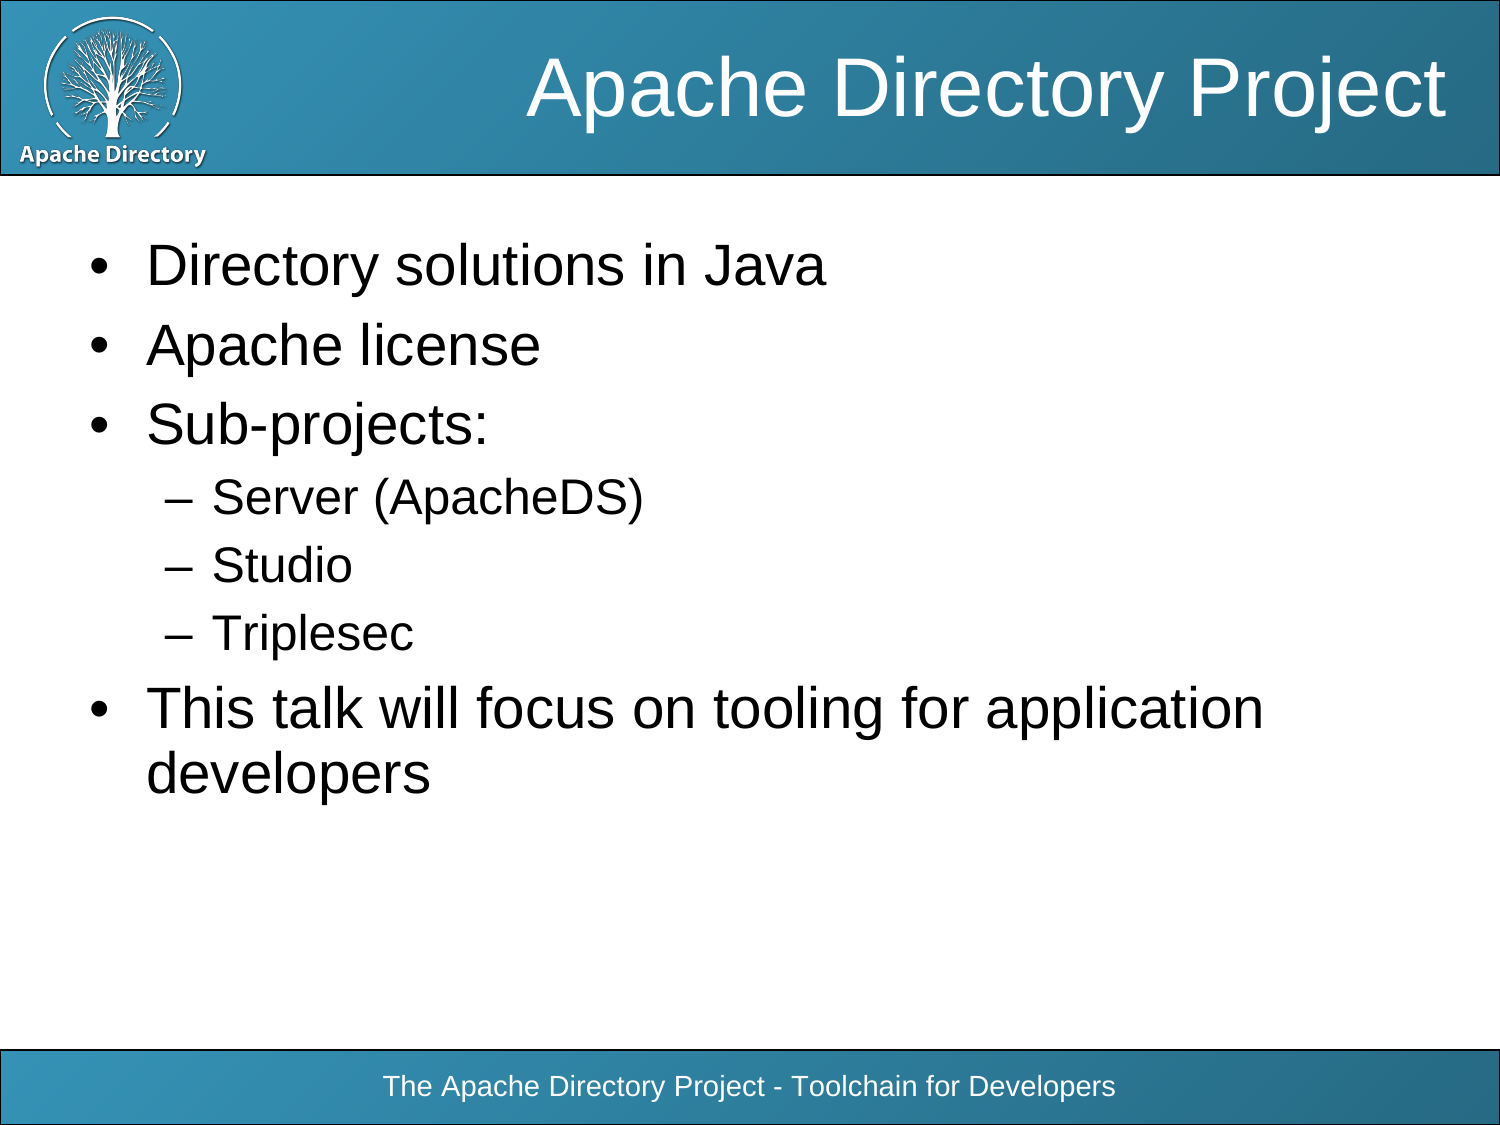

# Apache Directory Project
Directory solutions in Java
Apache license
Sub-projects:
Server (ApacheDS)
Studio
Triplesec
This talk will focus on tooling for application developers